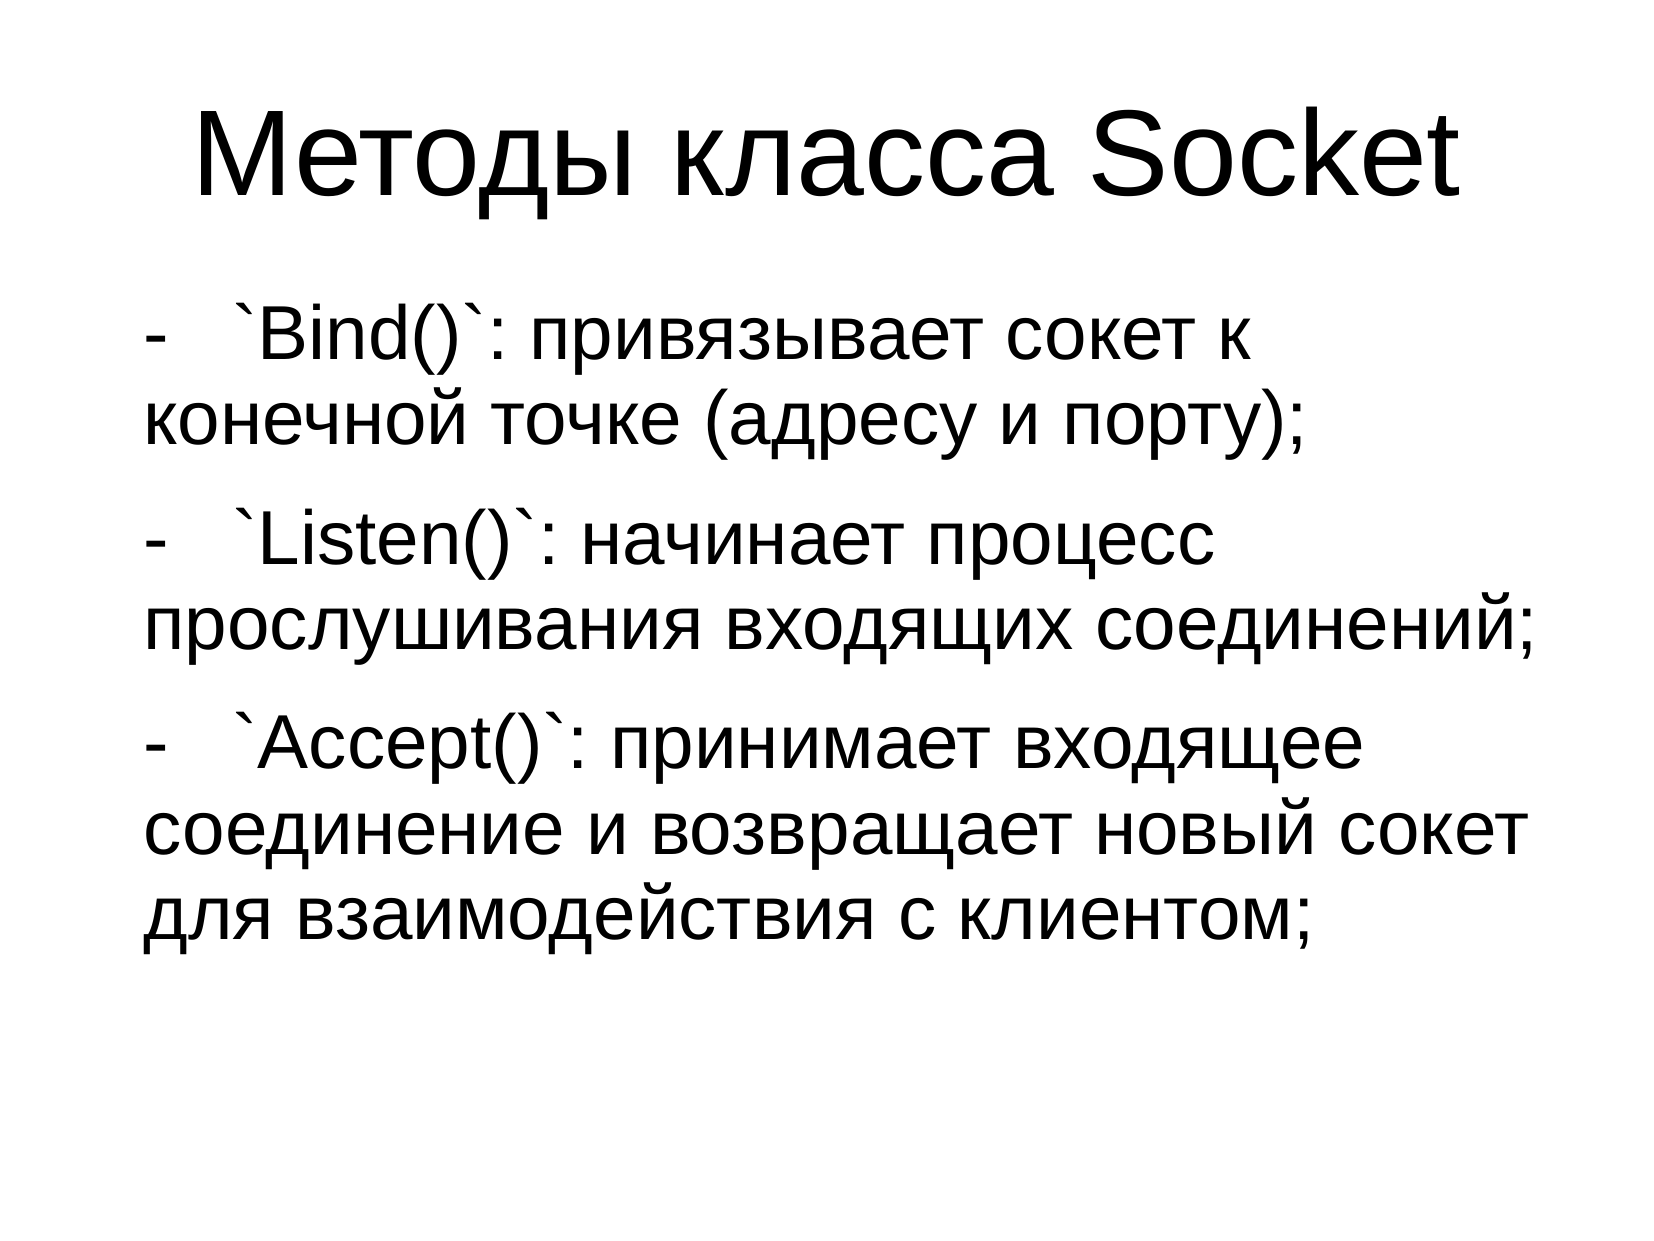

# Методы класса Socket
- `Bind()`: привязывает сокет к конечной точке (адресу и порту);
- `Listen()`: начинает процесс прослушивания входящих соединений;
- `Accept()`: принимает входящее соединение и возвращает новый сокет для взаимодействия с клиентом;